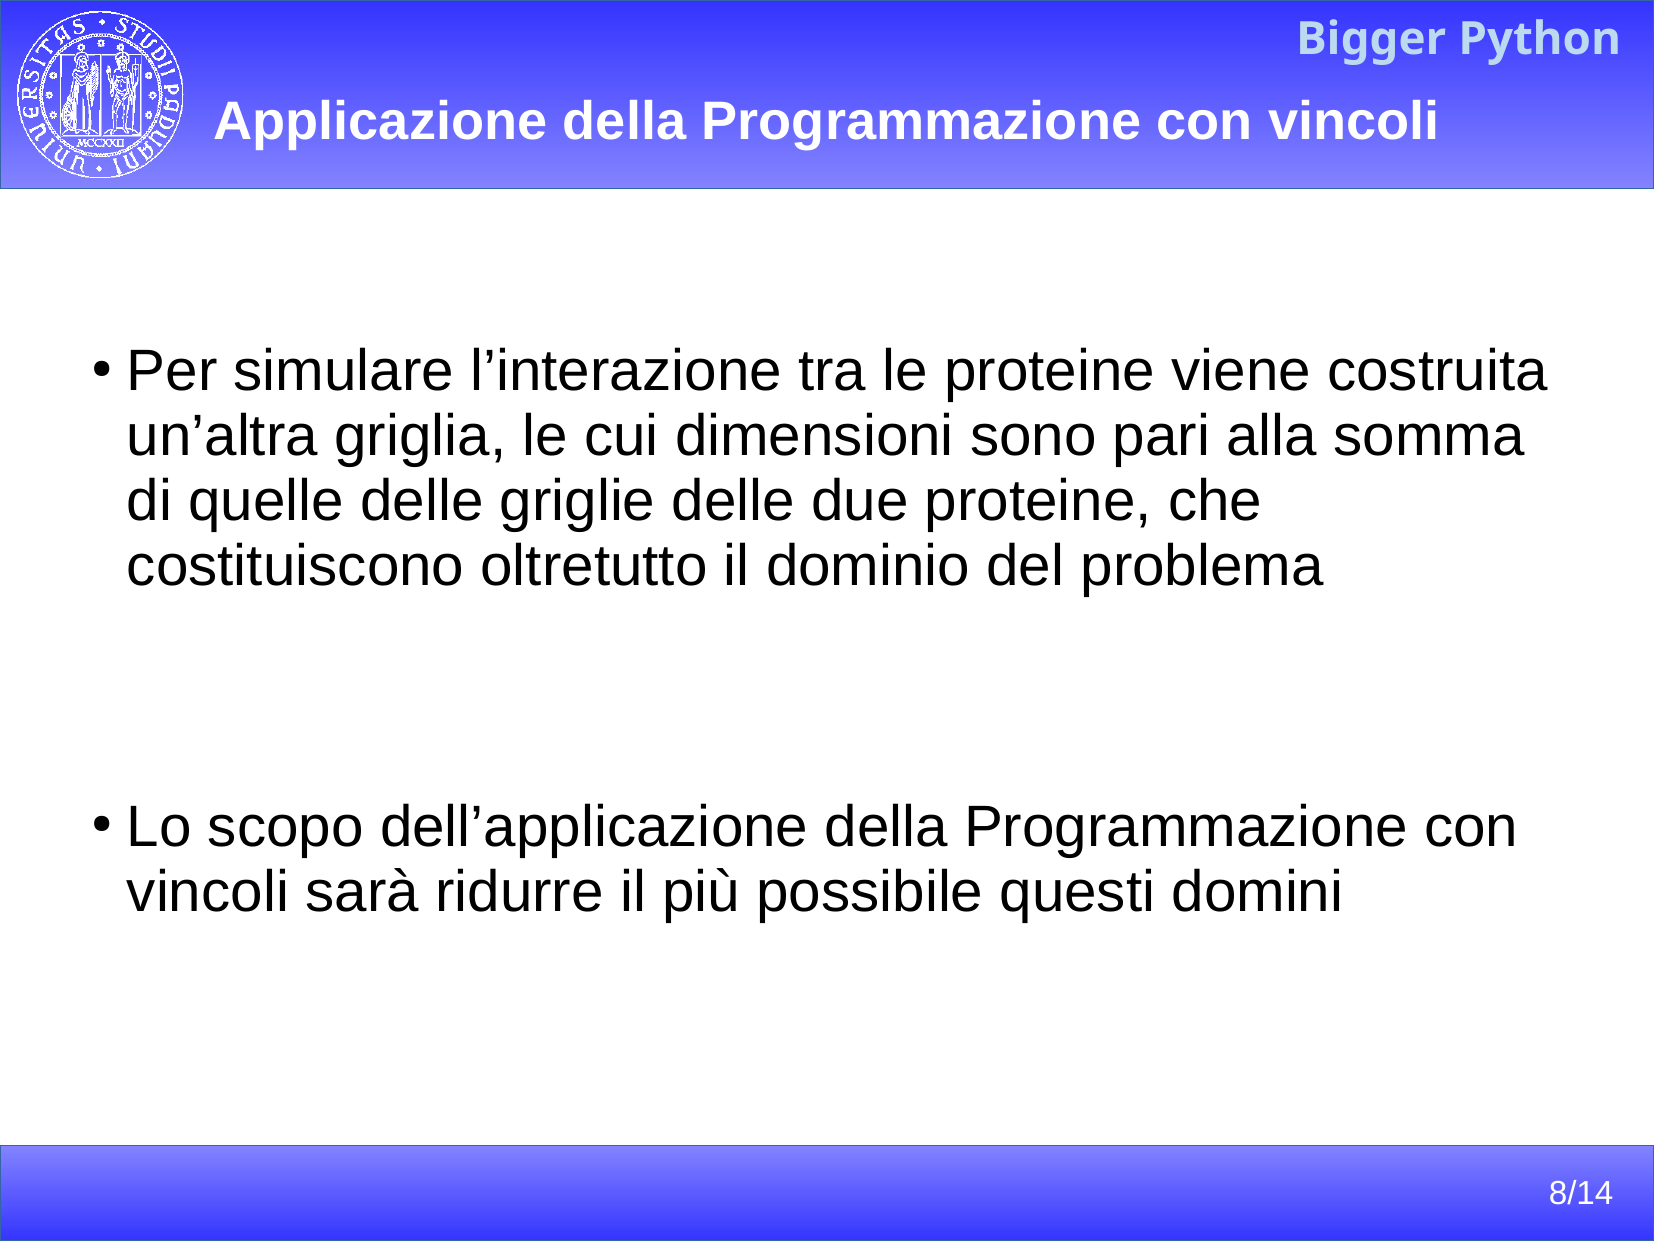

Bigger Python
Applicazione della Programmazione con vincoli
Per simulare l’interazione tra le proteine viene costruita un’altra griglia, le cui dimensioni sono pari alla somma di quelle delle griglie delle due proteine, che costituiscono oltretutto il dominio del problema
Lo scopo dell’applicazione della Programmazione con vincoli sarà ridurre il più possibile questi domini
8/14